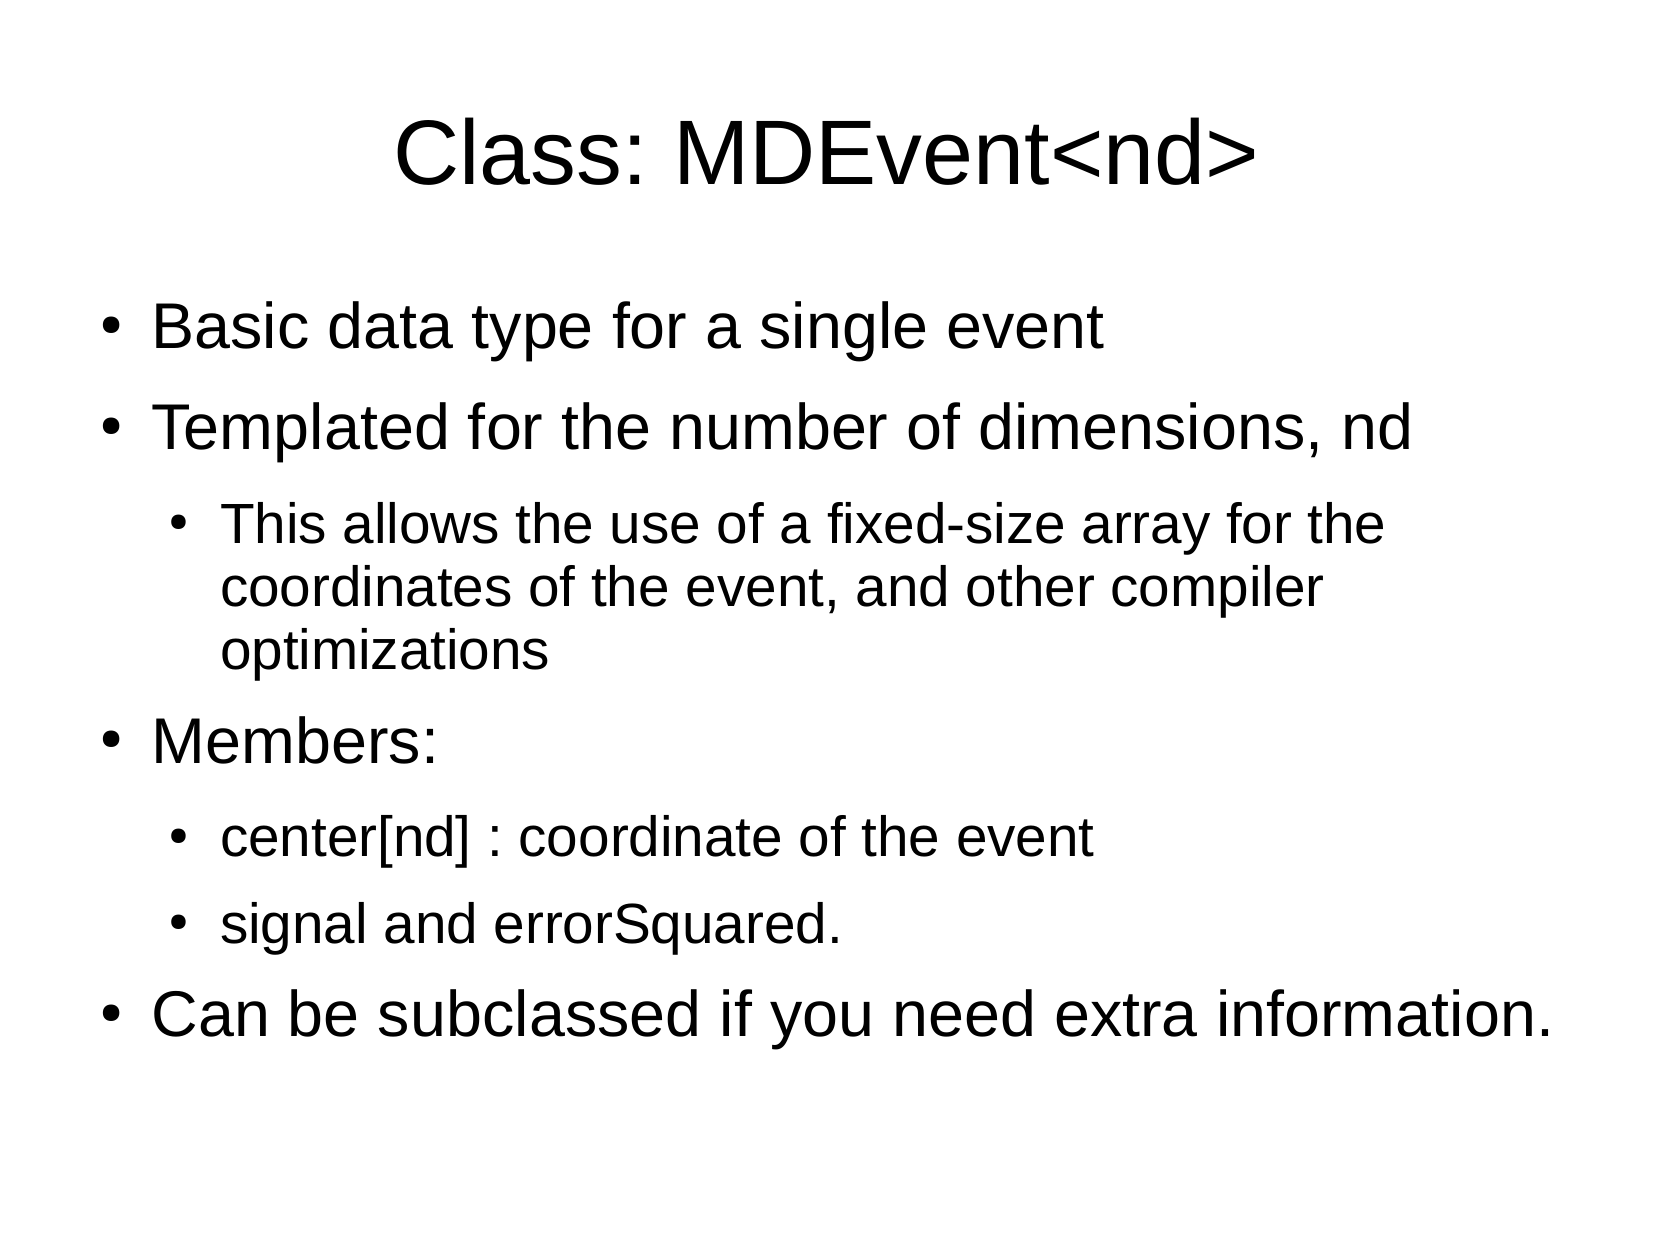

# Class: MDEvent<nd>
Basic data type for a single event
Templated for the number of dimensions, nd
This allows the use of a fixed-size array for the coordinates of the event, and other compiler optimizations
Members:
center[nd] : coordinate of the event
signal and errorSquared.
Can be subclassed if you need extra information.